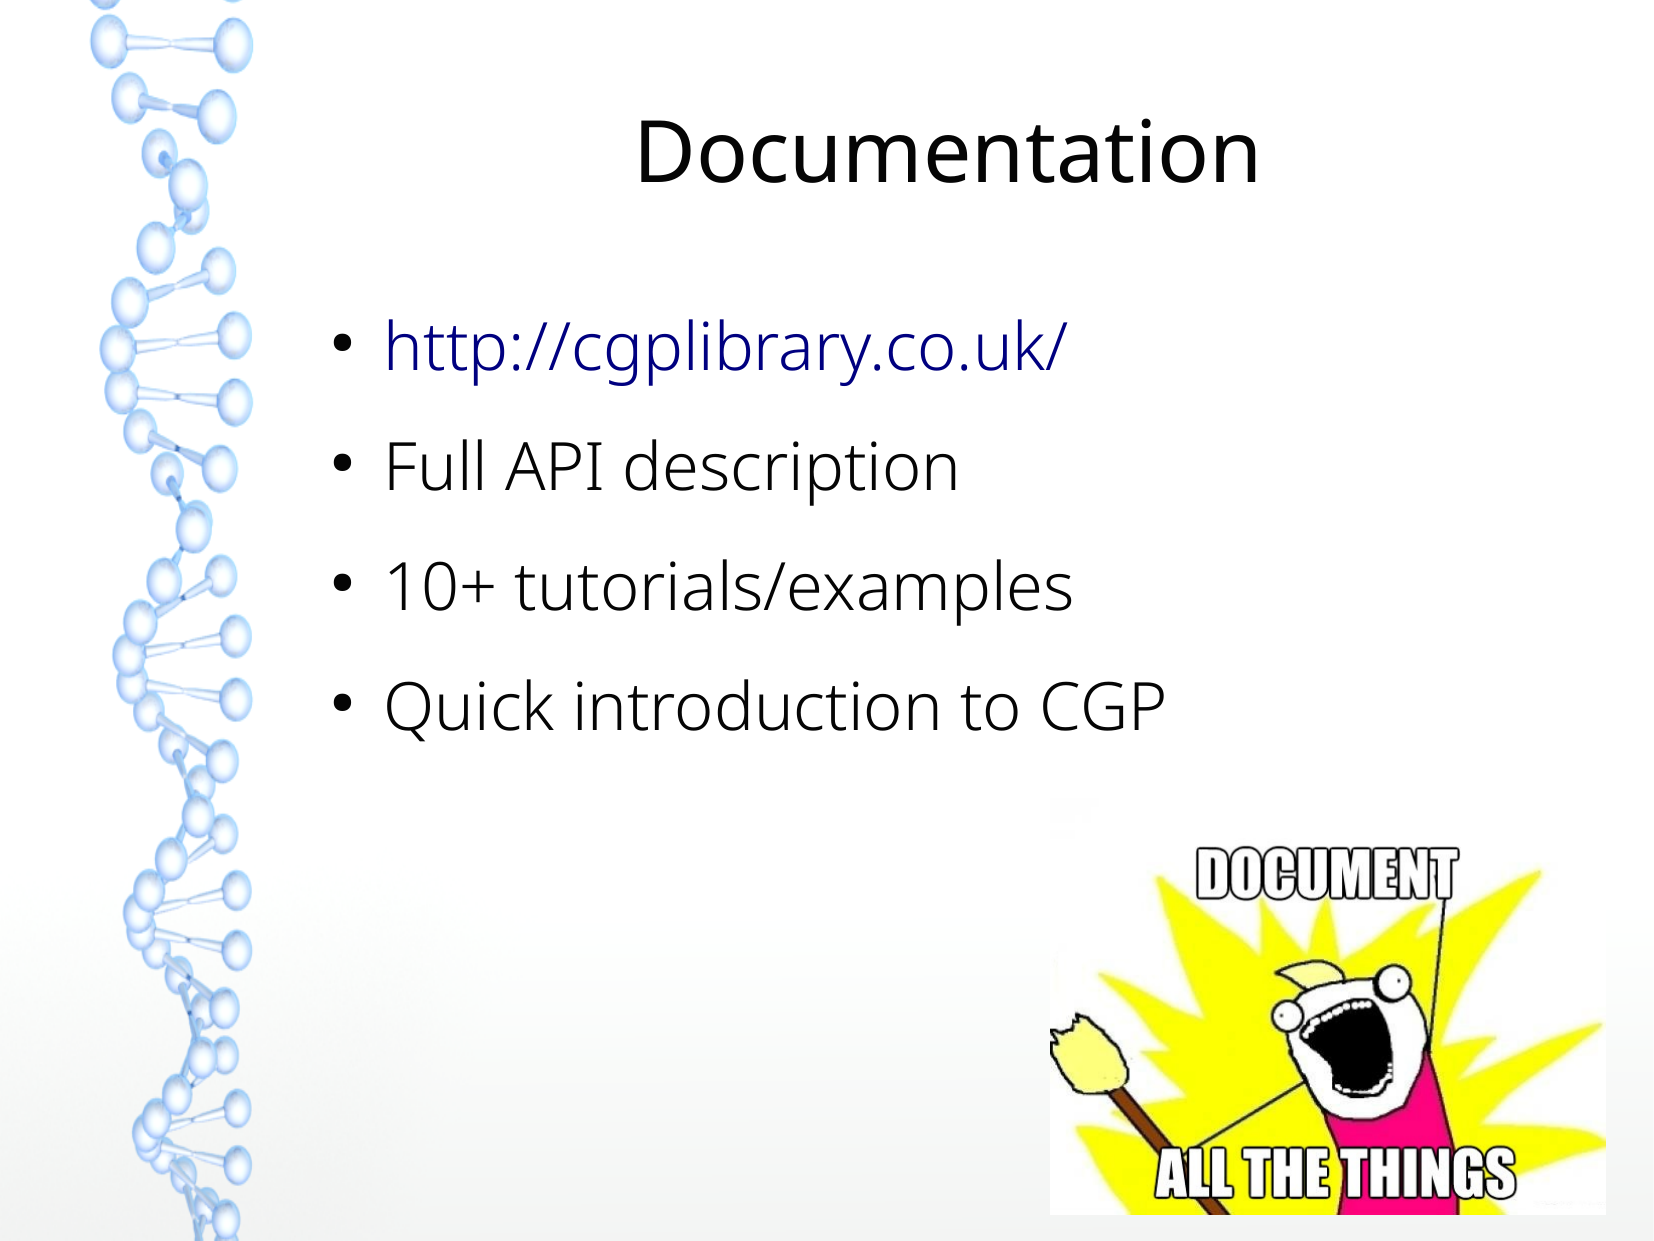

# Documentation
http://cgplibrary.co.uk/
Full API description
10+ tutorials/examples
Quick introduction to CGP